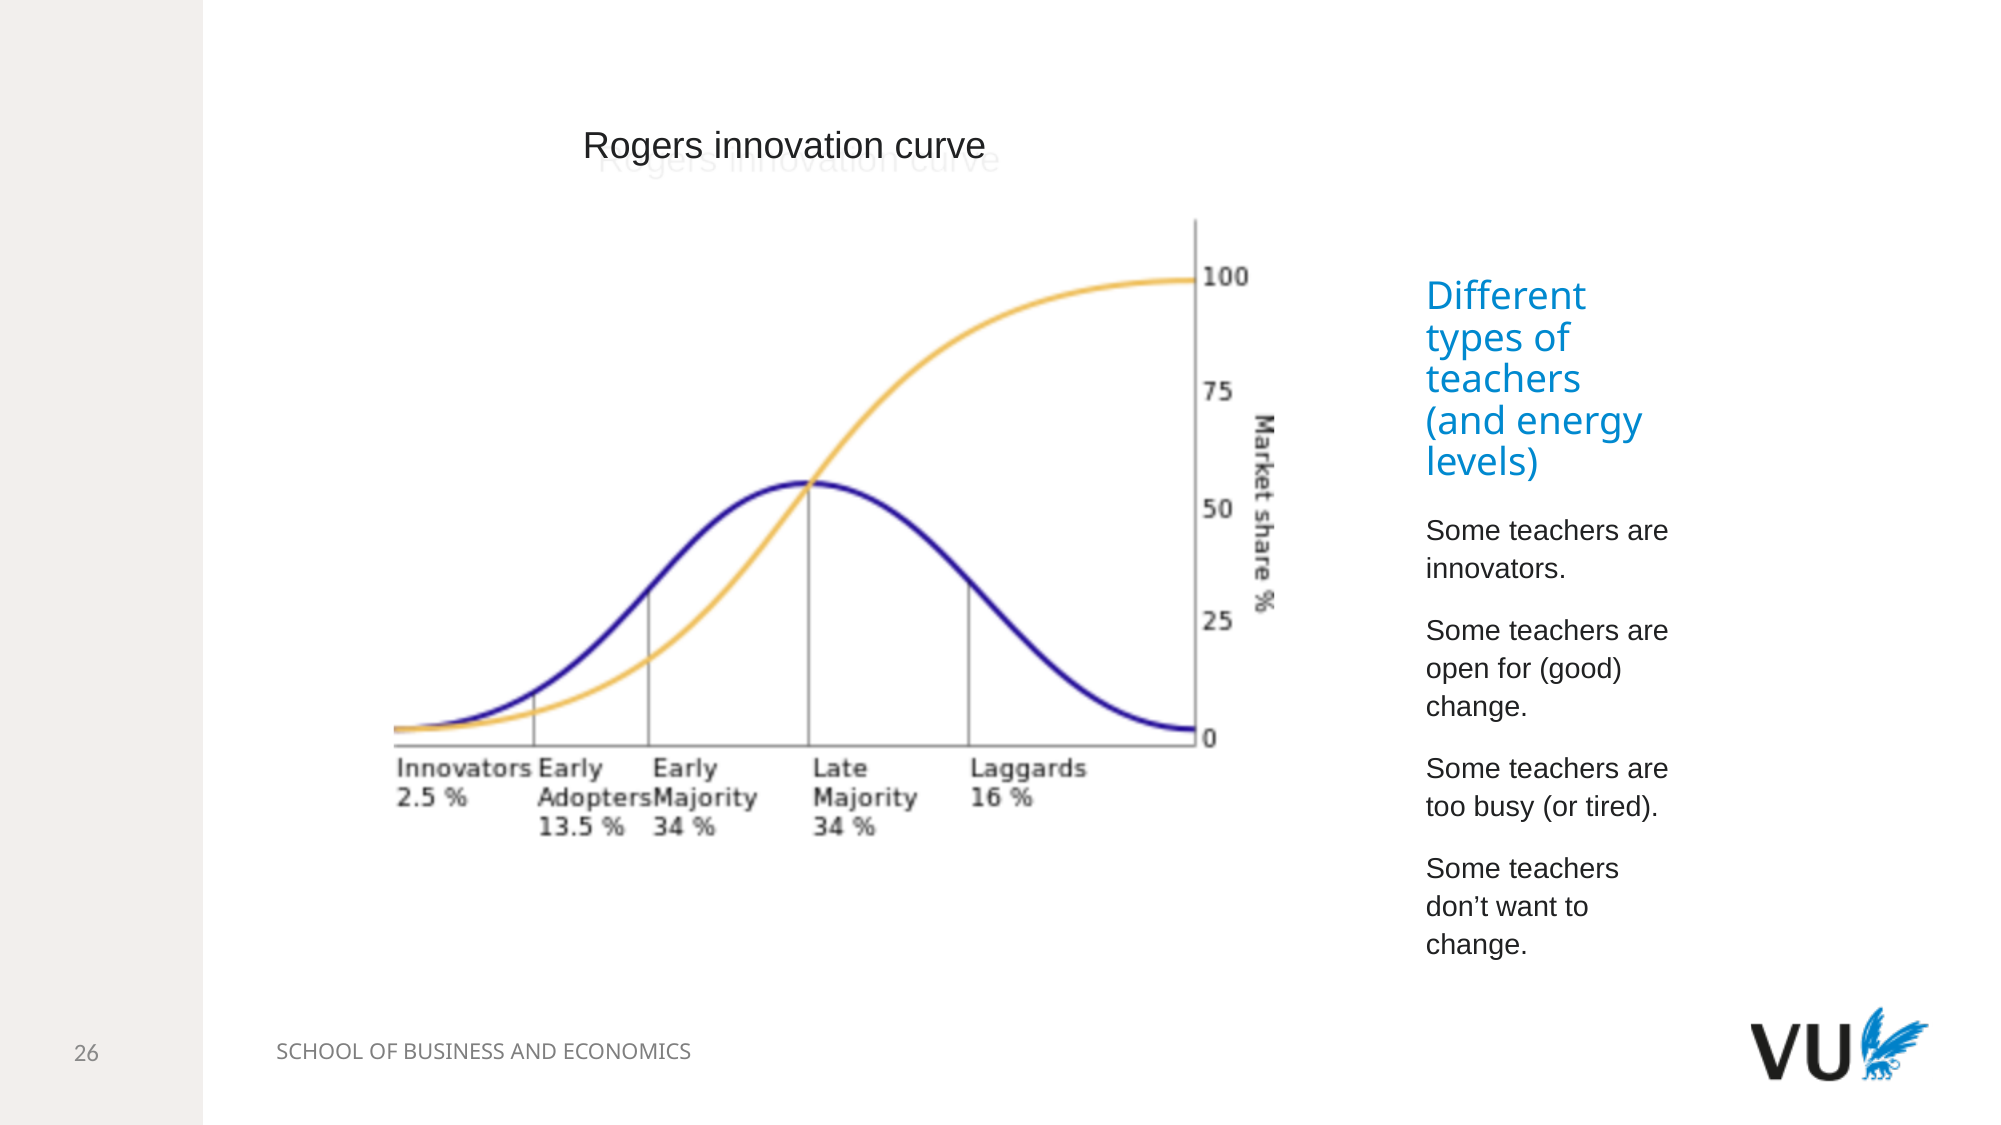

Rogers innovation curve
# Different types of teachers (and energy levels)
Some teachers are innovators.
Some teachers are open for (good) change.
Some teachers are too busy (or tired).
Some teachers don’t want to change.
SCHOOL OF BUSINESS AND ECONOMICS